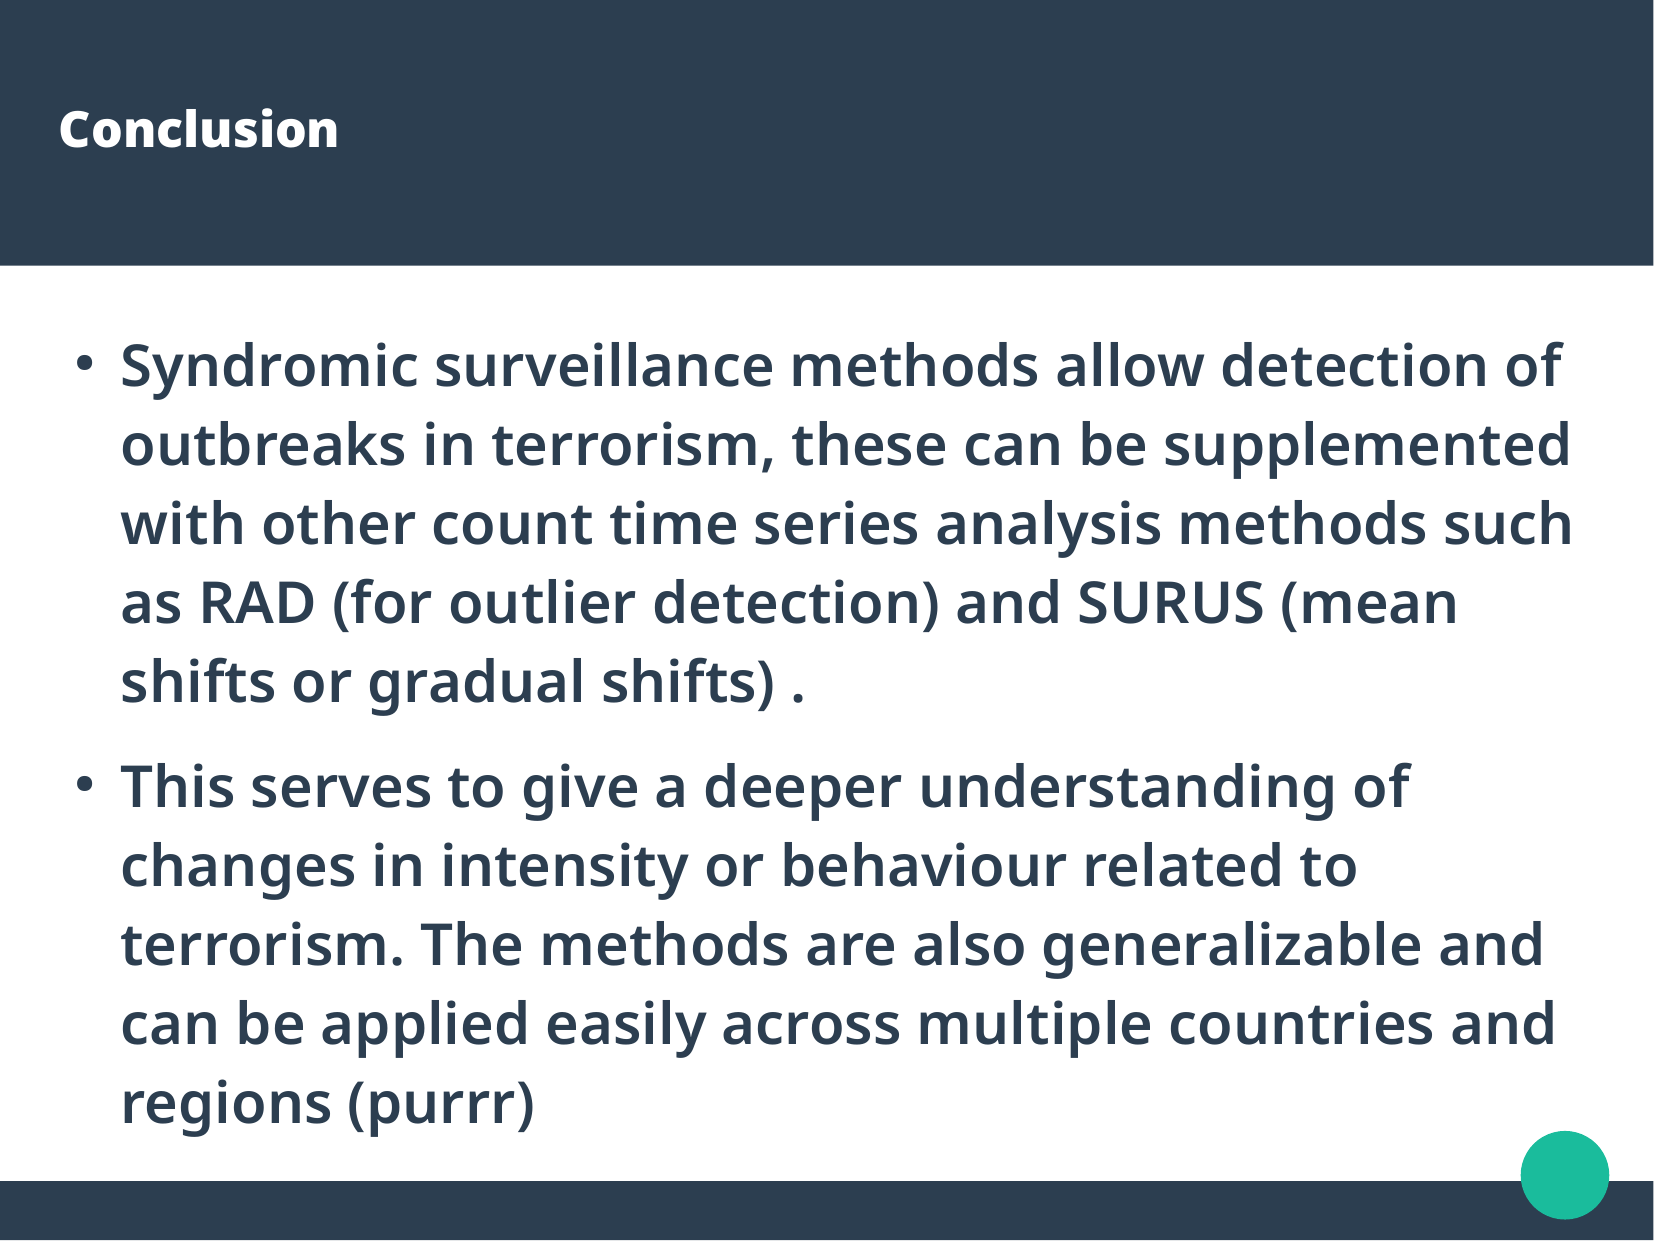

# Conclusion
Syndromic surveillance methods allow detection of outbreaks in terrorism, these can be supplemented with other count time series analysis methods such as RAD (for outlier detection) and SURUS (mean shifts or gradual shifts) .
This serves to give a deeper understanding of changes in intensity or behaviour related to terrorism. The methods are also generalizable and can be applied easily across multiple countries and regions (purrr)